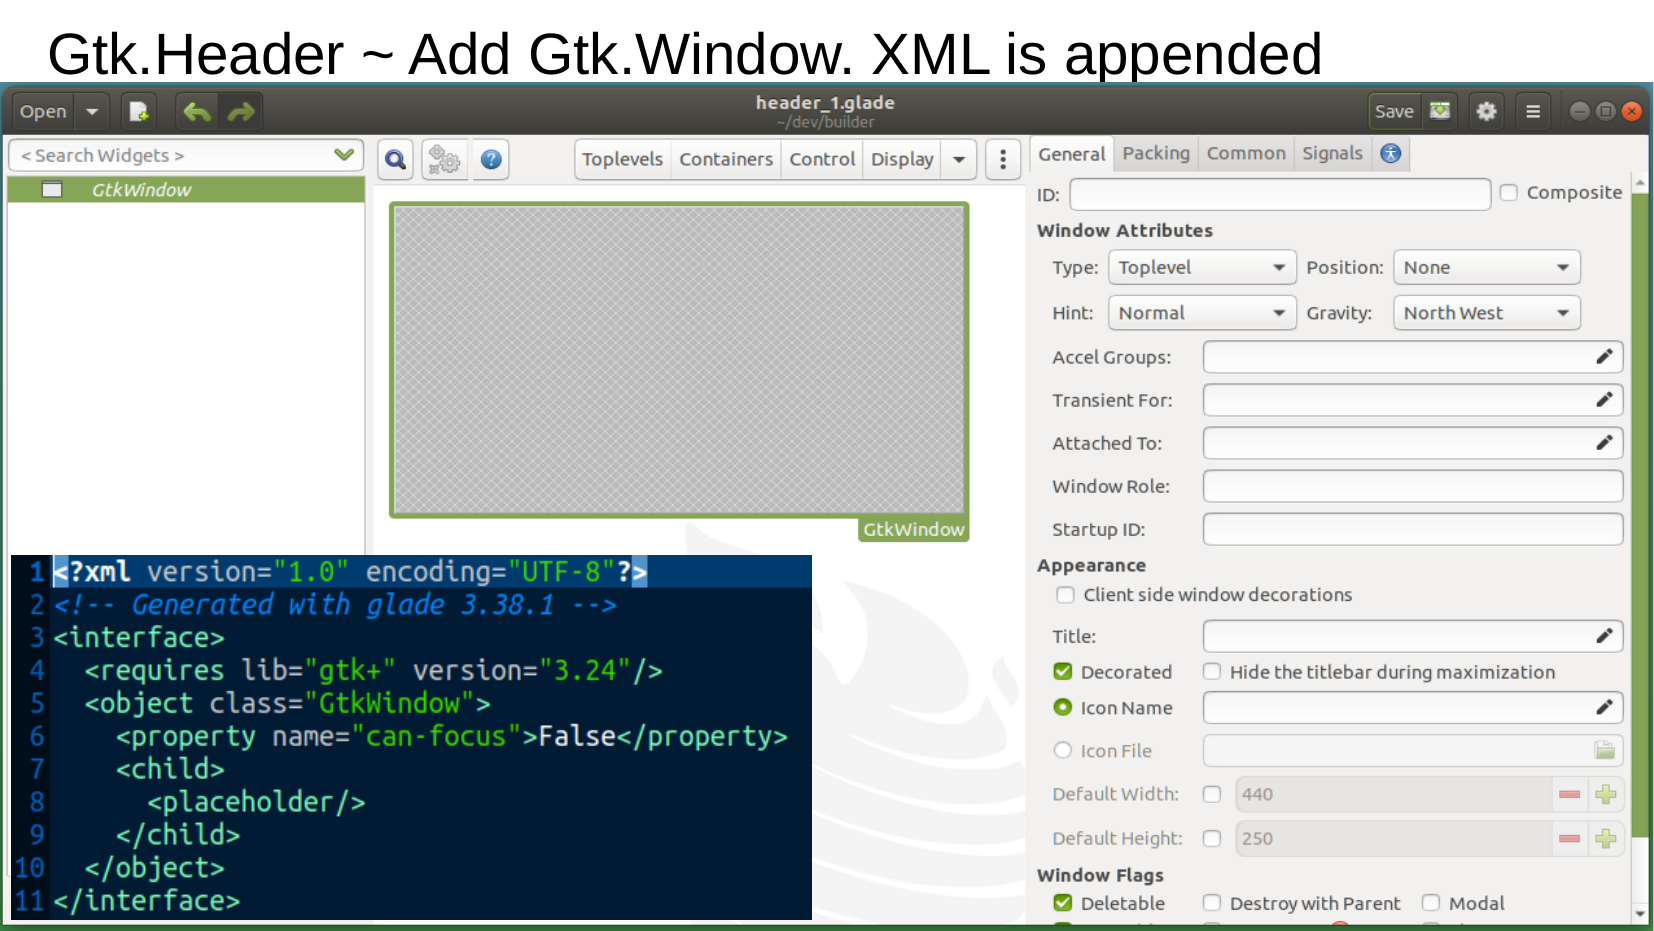

# Gtk.Header ~ Add Gtk.Window. XML is appended